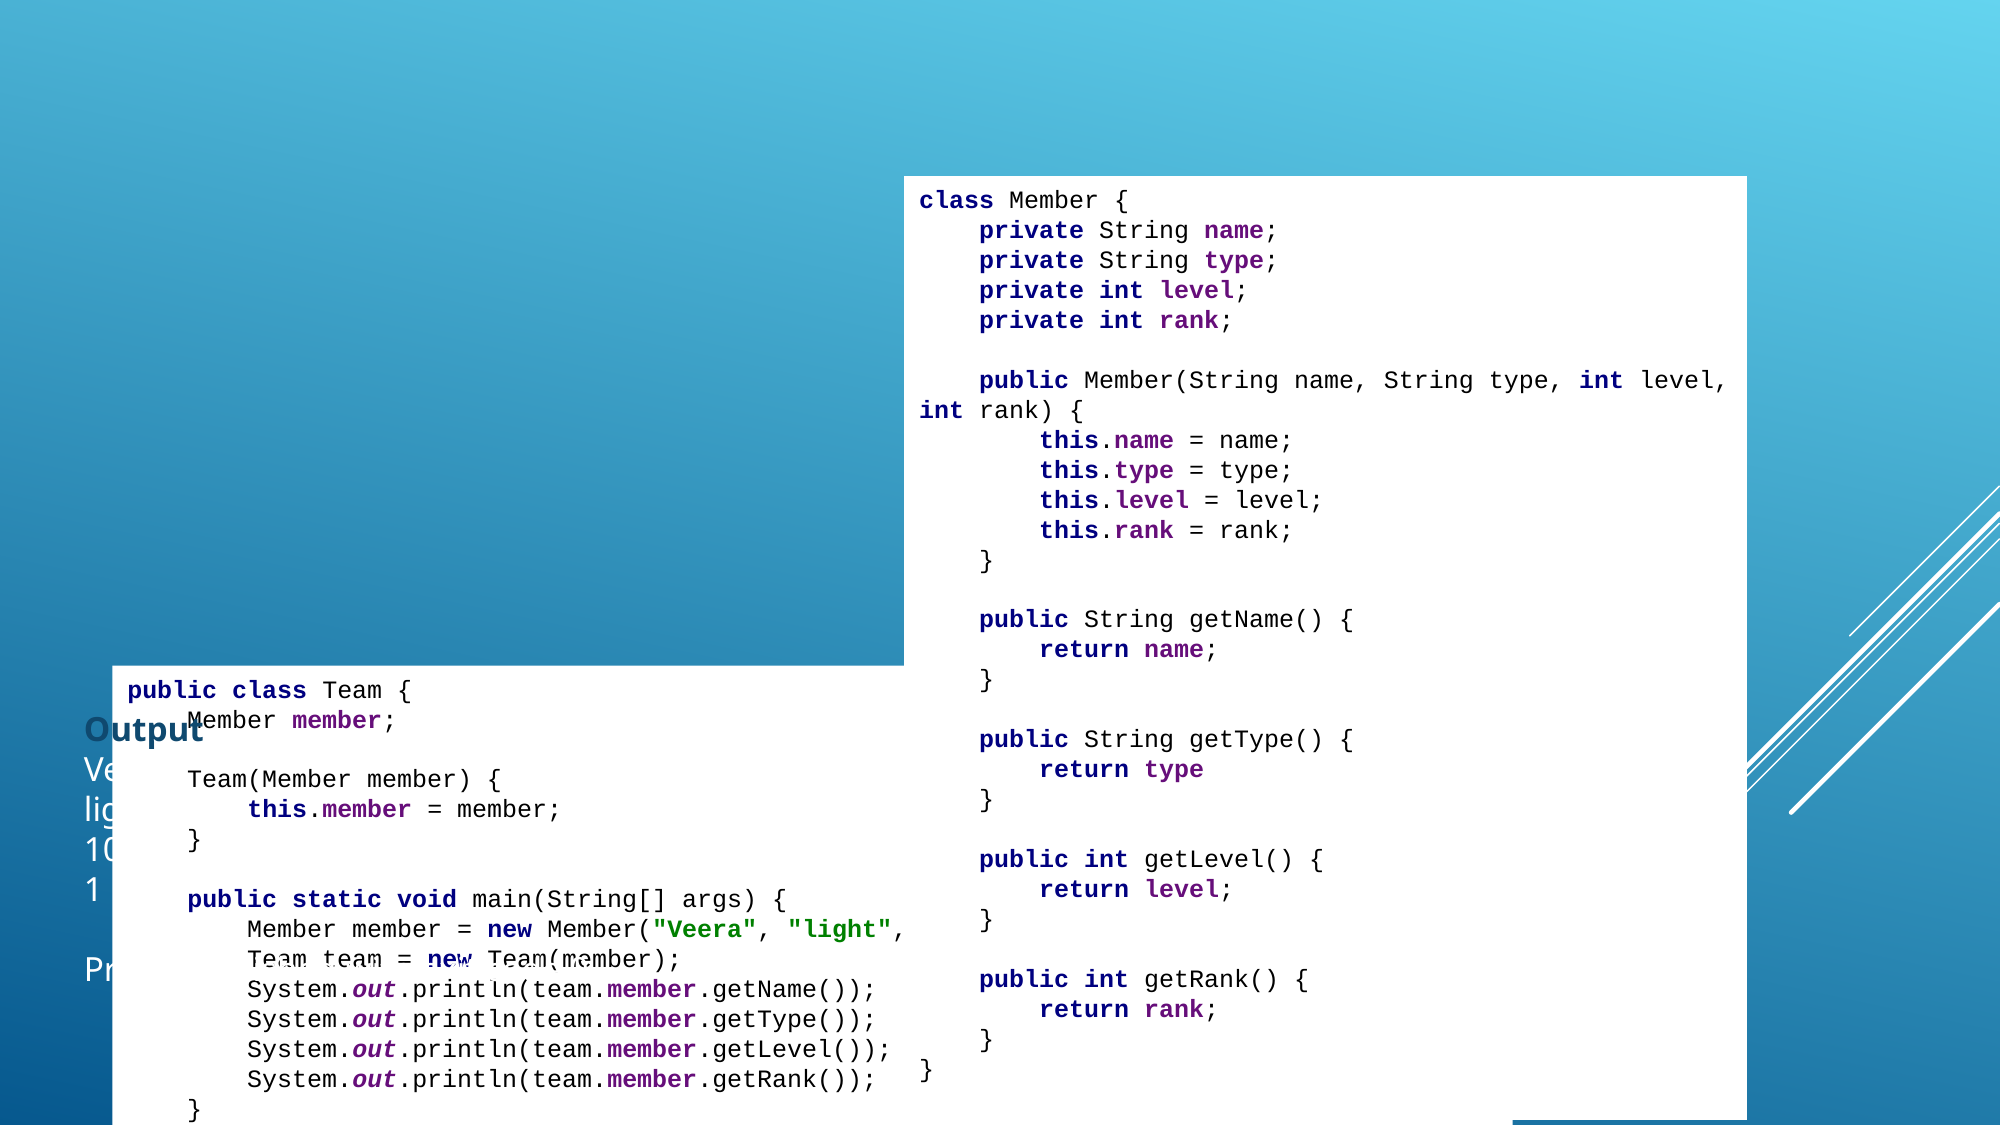

class Member {
 private String name;
 private String type;
 private int level;
 private int rank;
 public Member(String name, String type, int level, int rank) {
 this.name = name;
 this.type = type;
 this.level = level;
 this.rank = rank;
 }
 public String getName() {
 return name;
 }
 public String getType() {
 return type
 }
 public int getLevel() {
 return level;
 }
 public int getRank() {
 return rank;
 }
}
# public class Team { Member member; Team(Member member) { this.member = member; } public static void main(String[] args) { Member member = new Member("Veera", "light", 10, 1); Team team = new Team(member); System.out.println(team.member.getName()); System.out.println(team.member.getType()); System.out.println(team.member.getLevel()); System.out.println(team.member.getRank()); } }
Output
Veera
light
10
1
Process finished with exit code 0